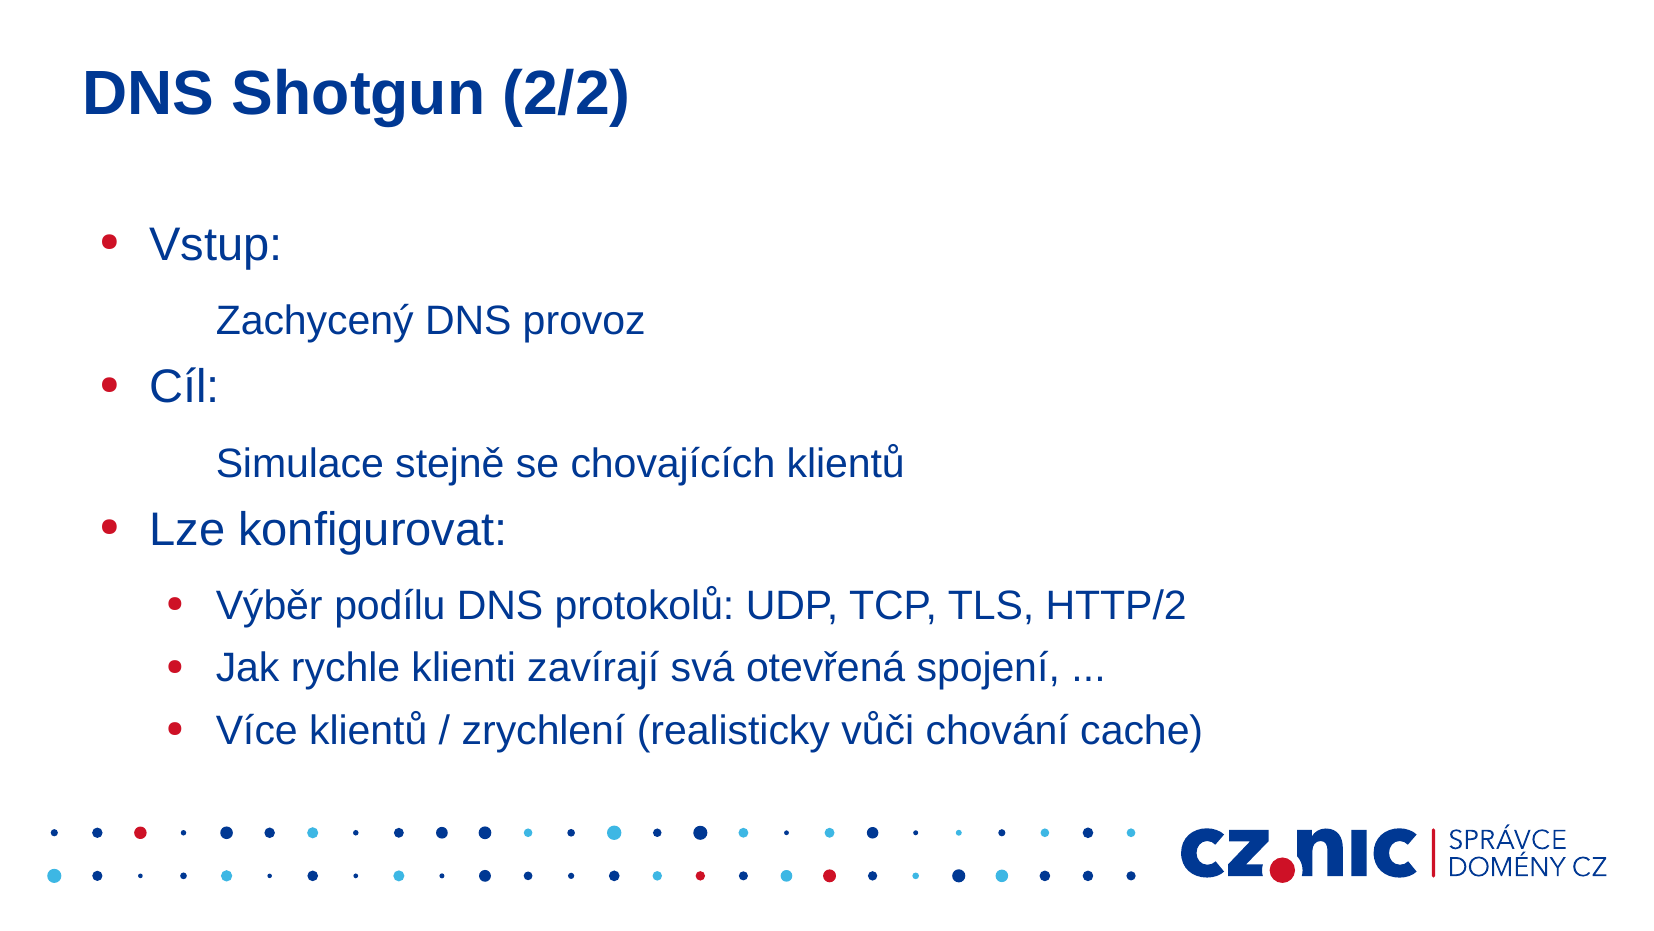

# DNS Shotgun (2/2)
Vstup:
Zachycený DNS provoz
Cíl:
Simulace stejně se chovajících klientů
Lze konfigurovat:
Výběr podílu DNS protokolů: UDP, TCP, TLS, HTTP/2
Jak rychle klienti zavírají svá otevřená spojení, ...
Více klientů / zrychlení (realisticky vůči chování cache)